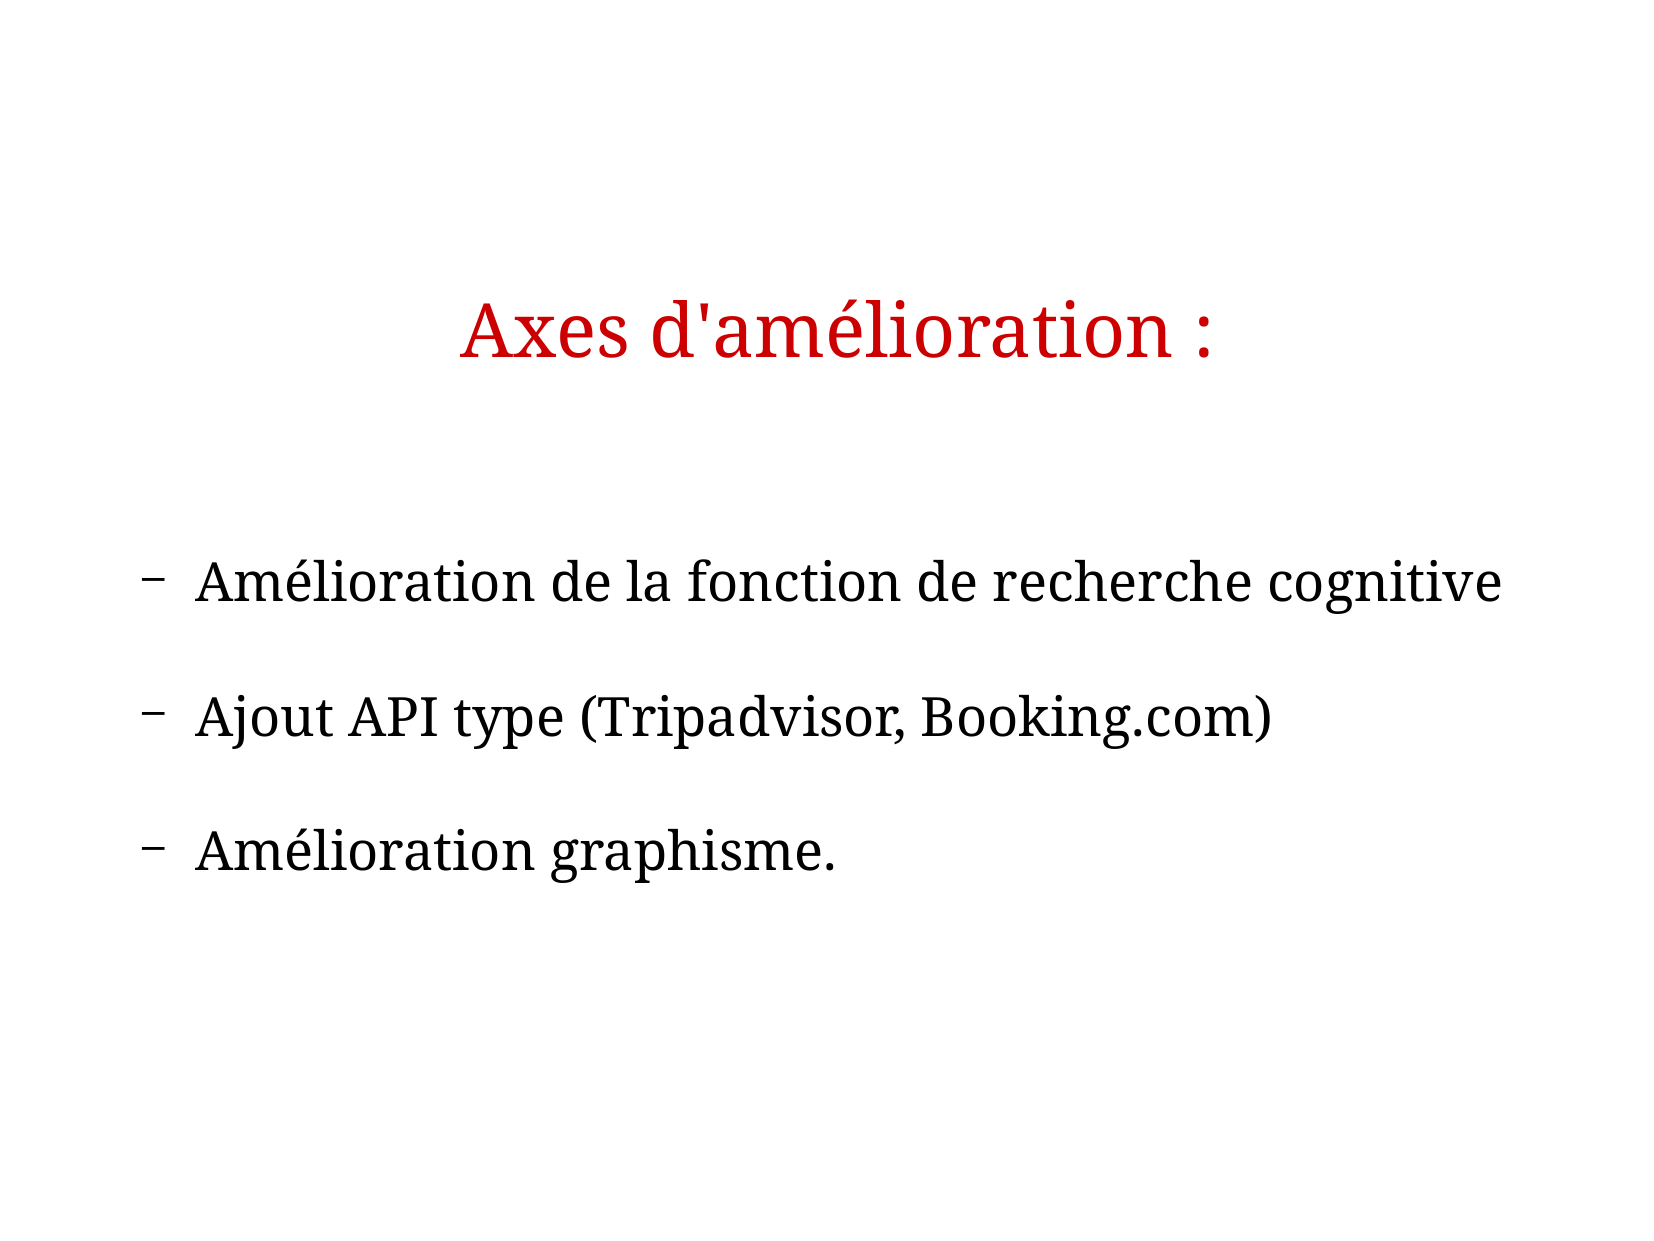

# Axes d'amélioration :
Amélioration de la fonction de recherche cognitive
Ajout API type (Tripadvisor, Booking.com)
Amélioration graphisme.